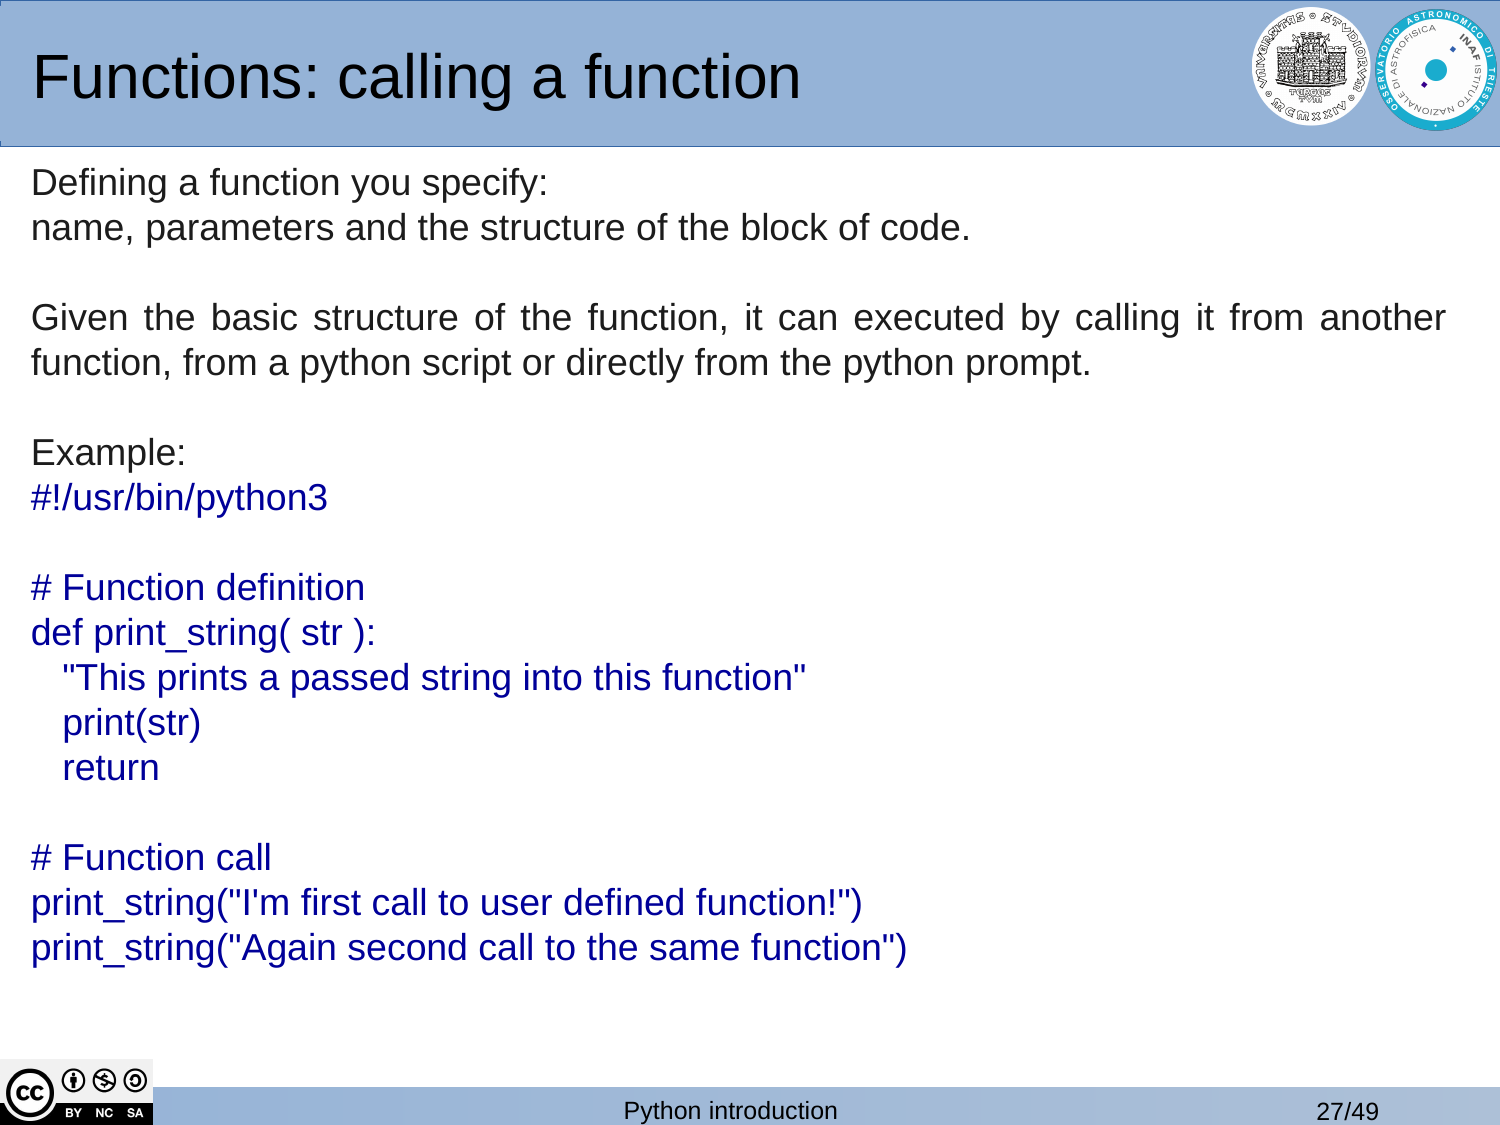

Functions: calling a function
# Defining a function you specify:
name, parameters and the structure of the block of code.
Given the basic structure of the function, it can executed by calling it from another function, from a python script or directly from the python prompt.
Example:
#!/usr/bin/python3
# Function definition
def print_string( str ):
 "This prints a passed string into this function"
 print(str)
 return
# Function call
print_string("I'm first call to user defined function!")
print_string("Again second call to the same function")